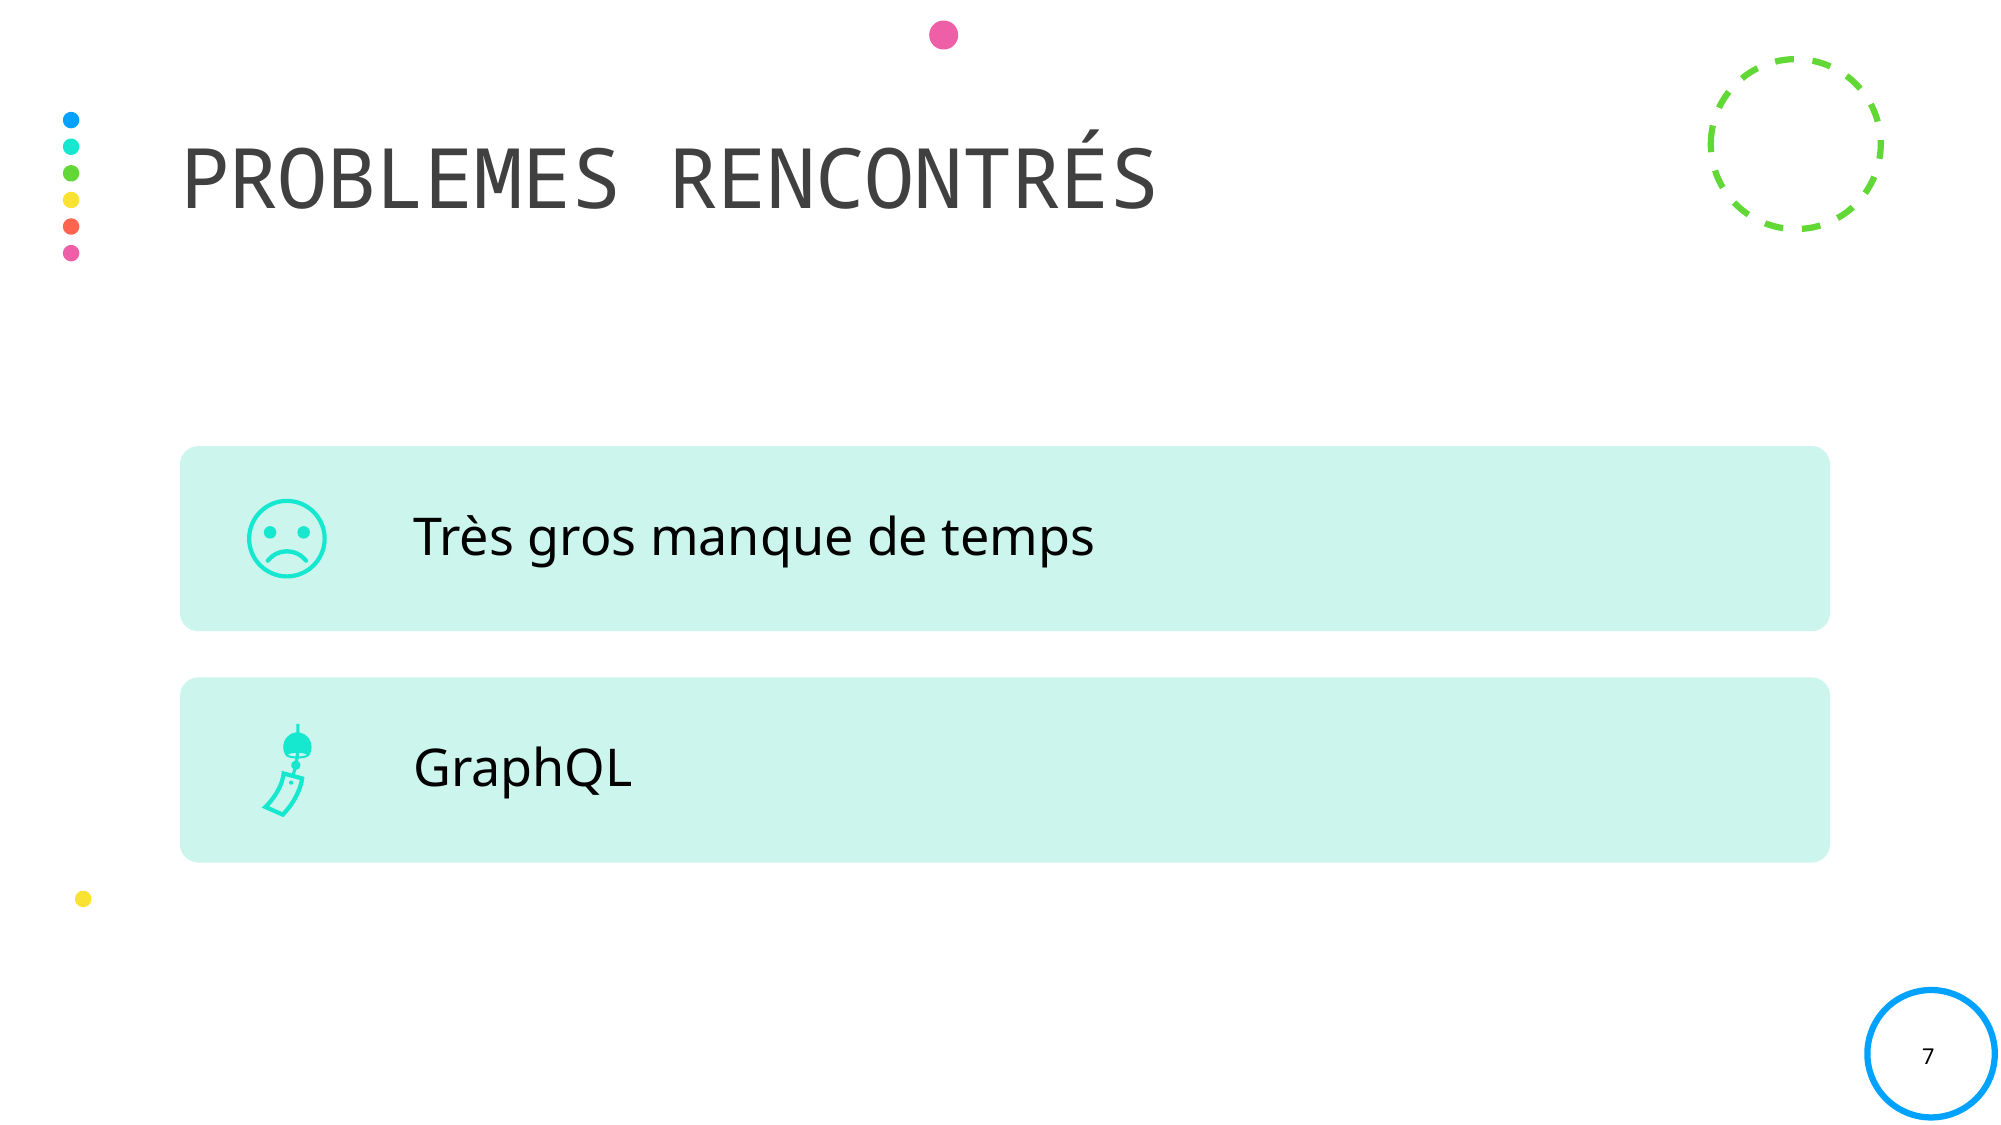

# PROBLEMES RENCONTRéS
Très gros manque de temps
GraphQL